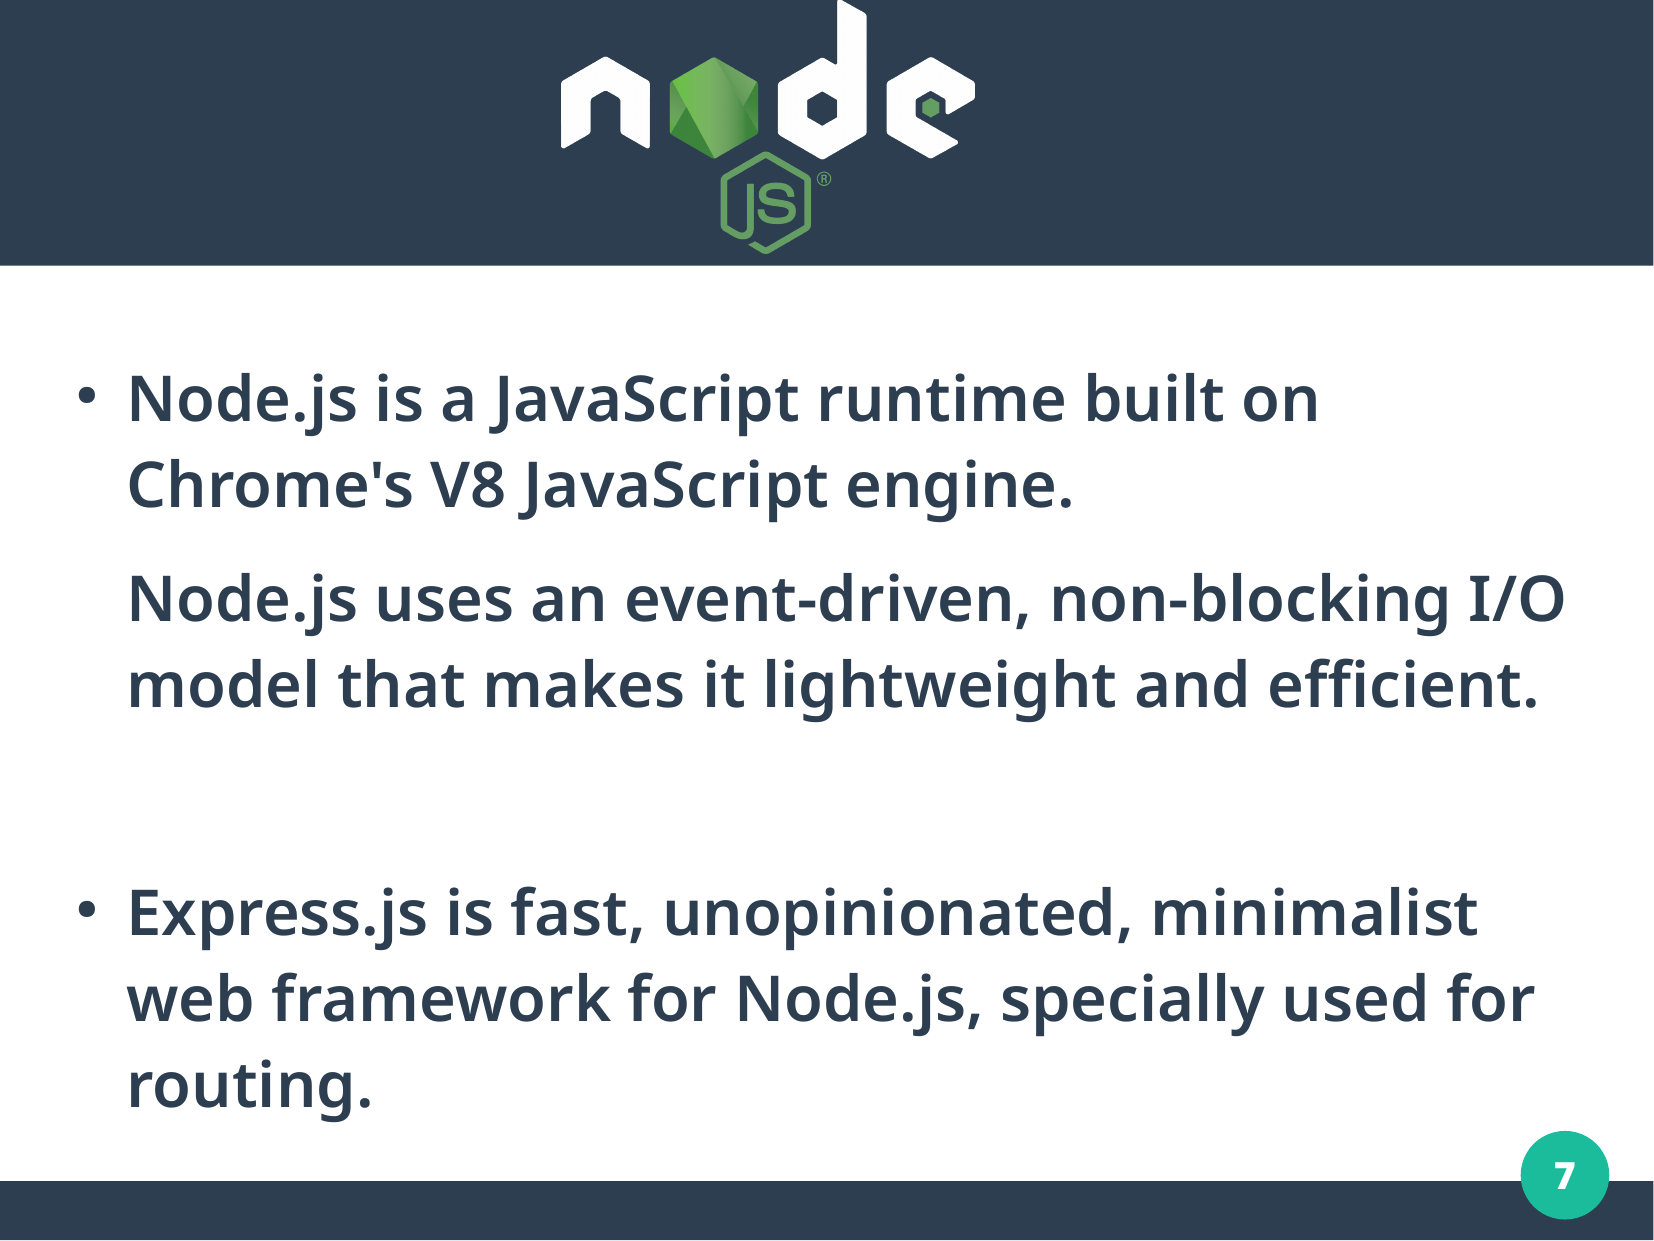

# Node.js is a JavaScript runtime built on Chrome's V8 JavaScript engine.
Node.js uses an event-driven, non-blocking I/O model that makes it lightweight and efficient.
Express.js is fast, unopinionated, minimalist web framework for Node.js, specially used for routing.
7